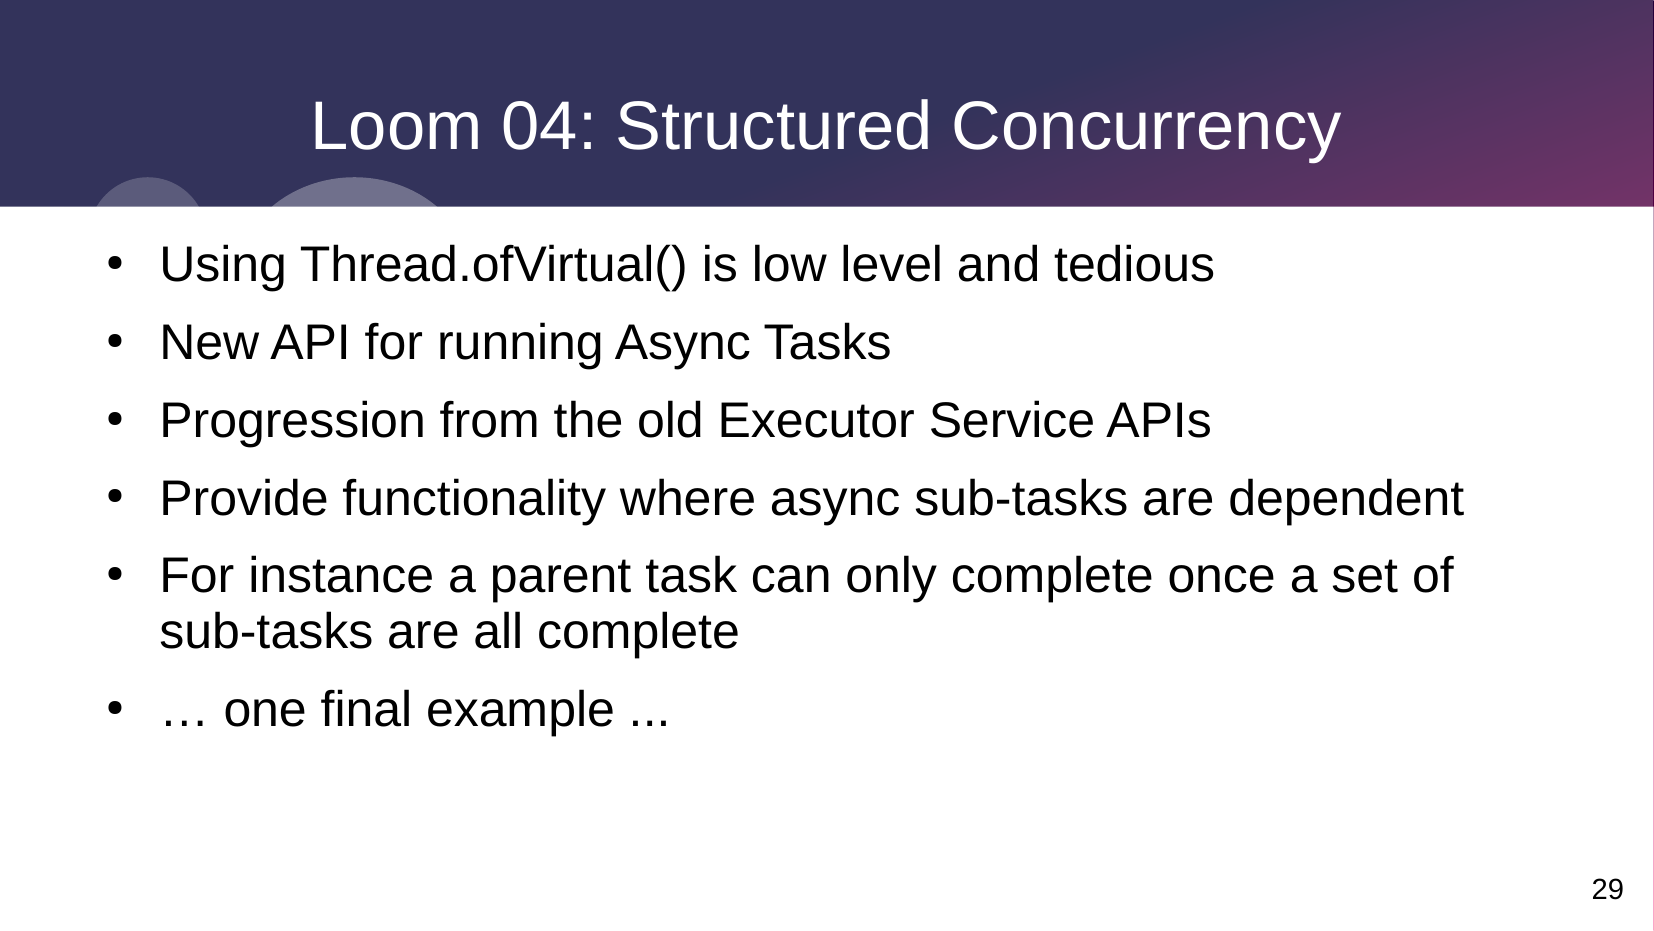

# Loom 04: Structured Concurrency
Using Thread.ofVirtual() is low level and tedious
New API for running Async Tasks
Progression from the old Executor Service APIs
Provide functionality where async sub-tasks are dependent
For instance a parent task can only complete once a set of sub-tasks are all complete
… one final example ...